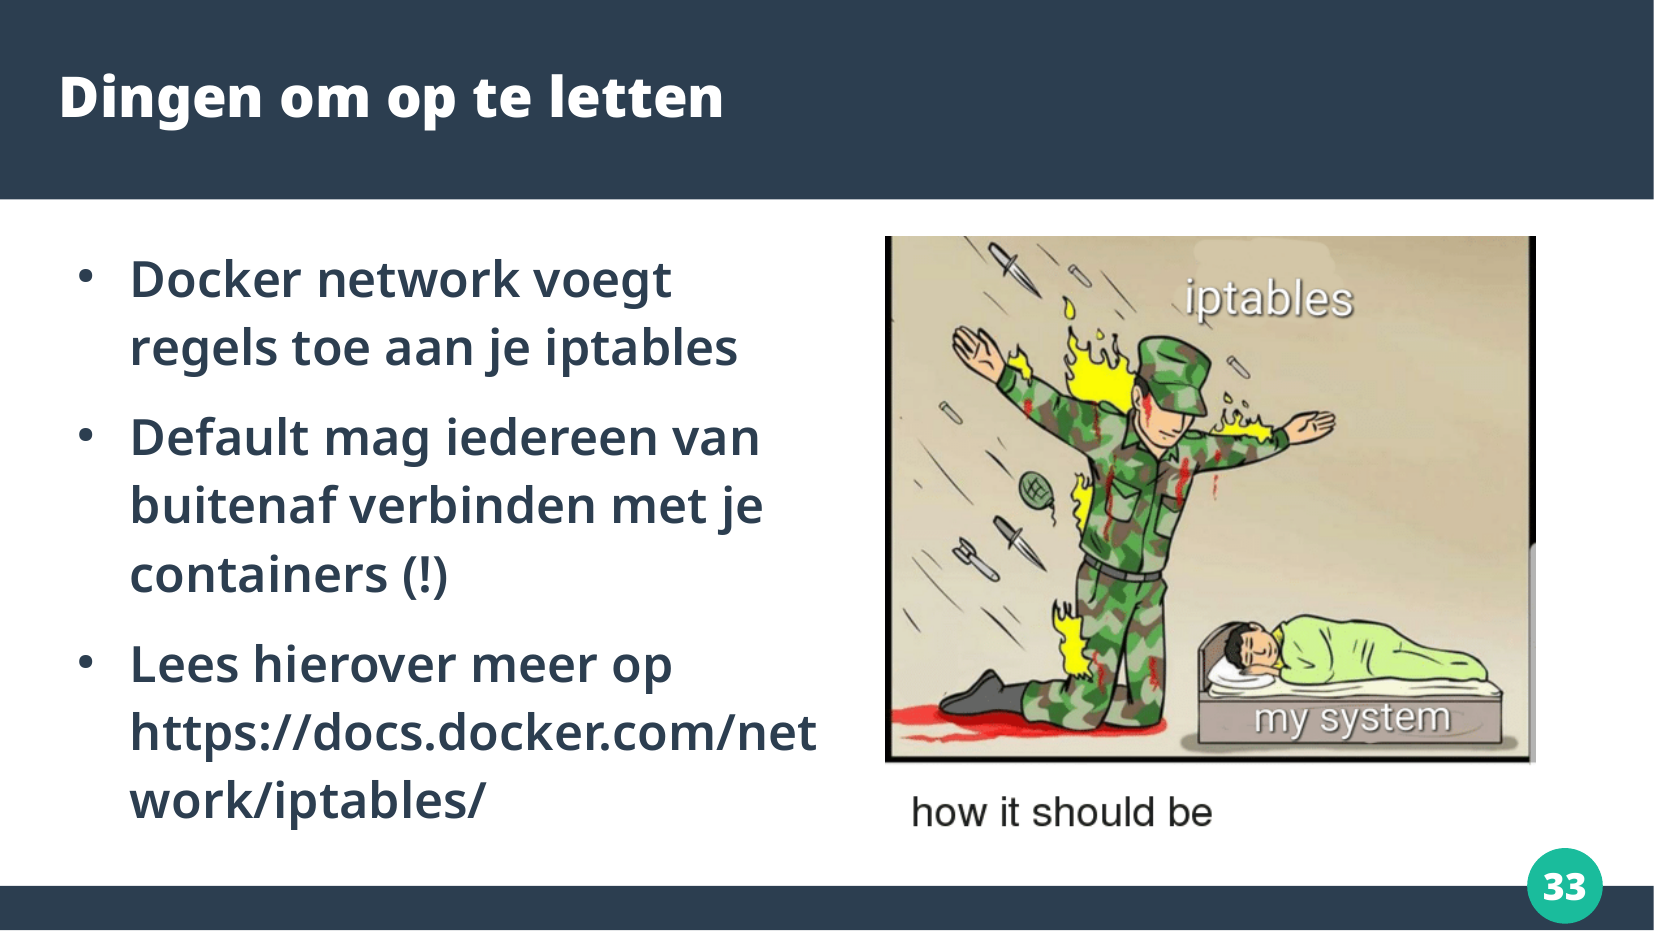

# Dingen om op te letten
Docker network voegt regels toe aan je iptables
Default mag iedereen van buitenaf verbinden met je containers (!)
Lees hierover meer op https://docs.docker.com/network/iptables/